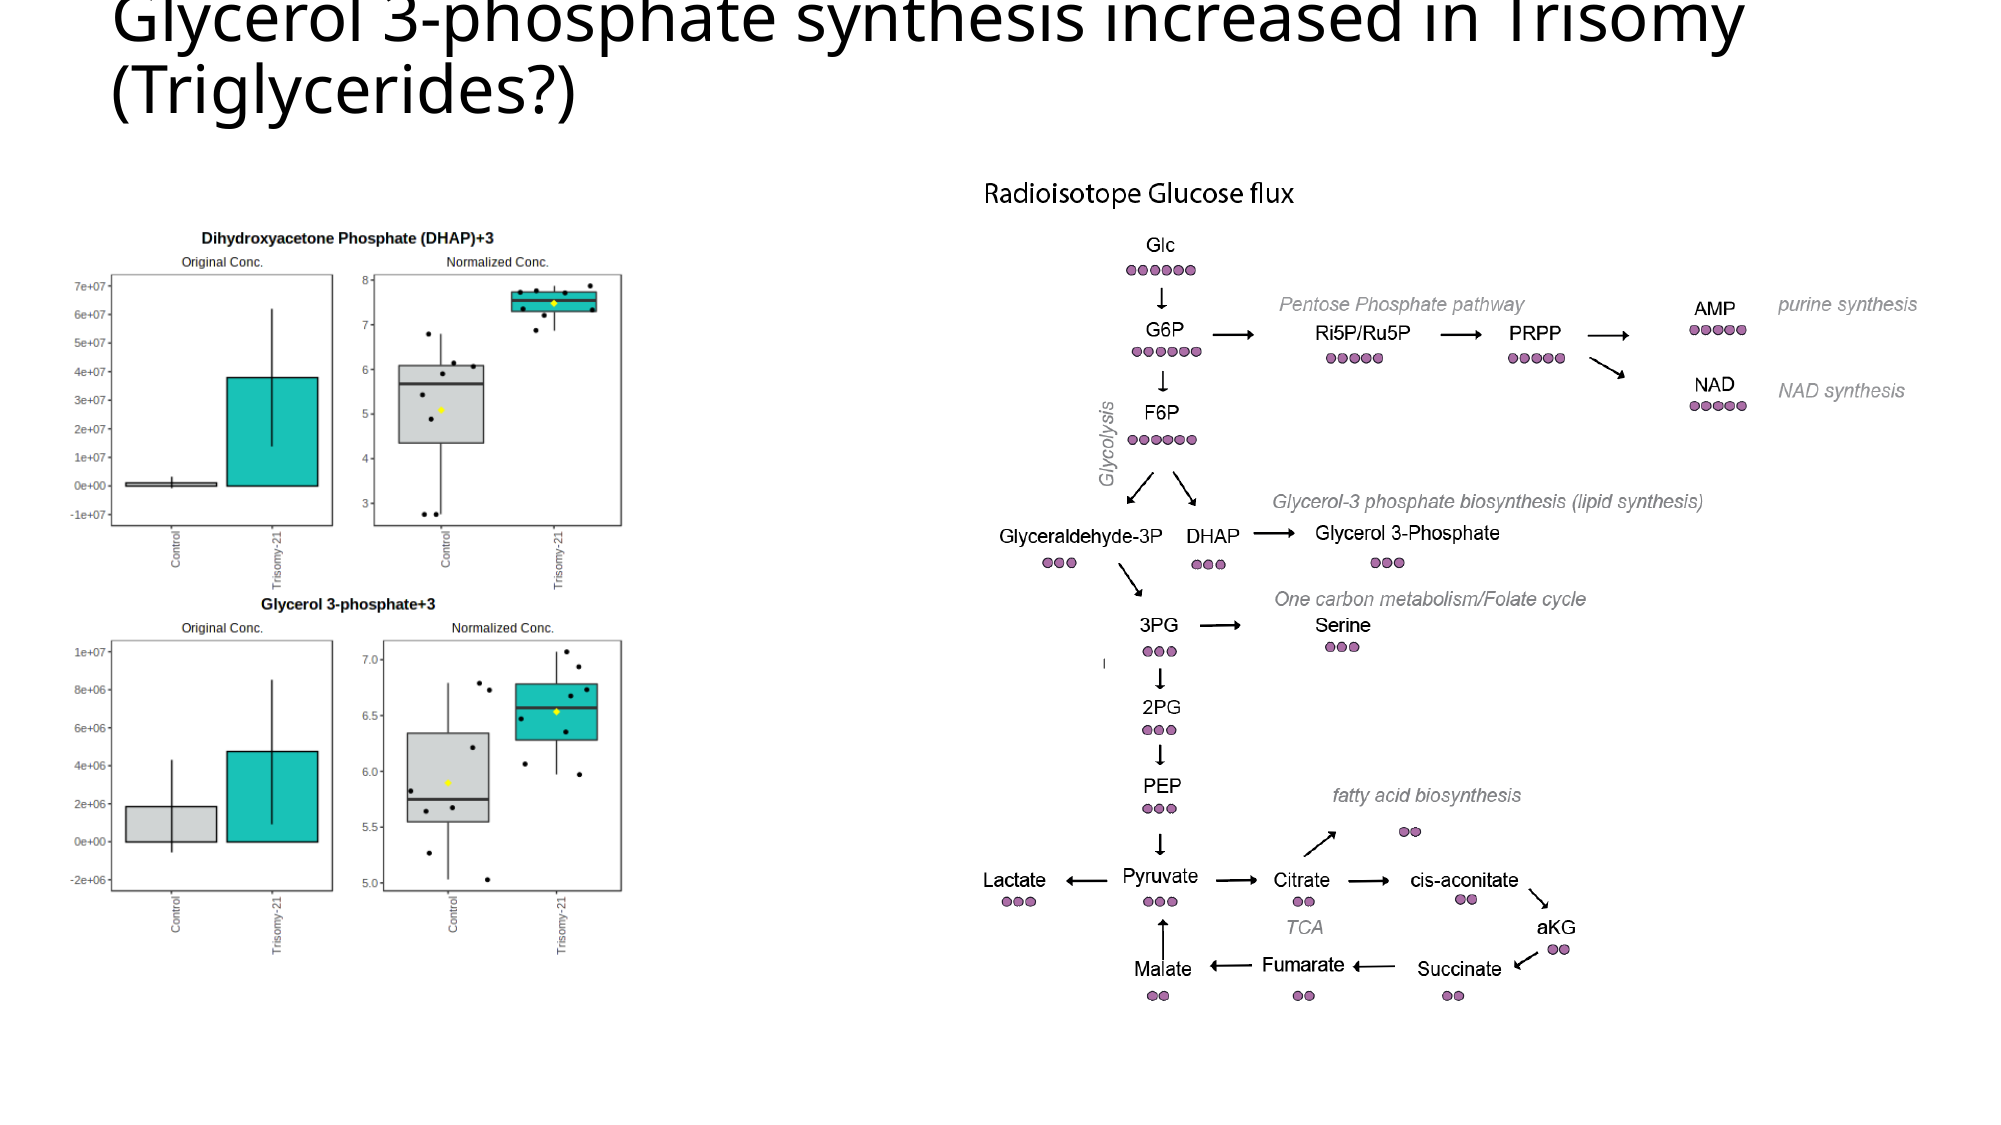

# Glycerol 3-phosphate synthesis increased in Trisomy (Triglycerides?)